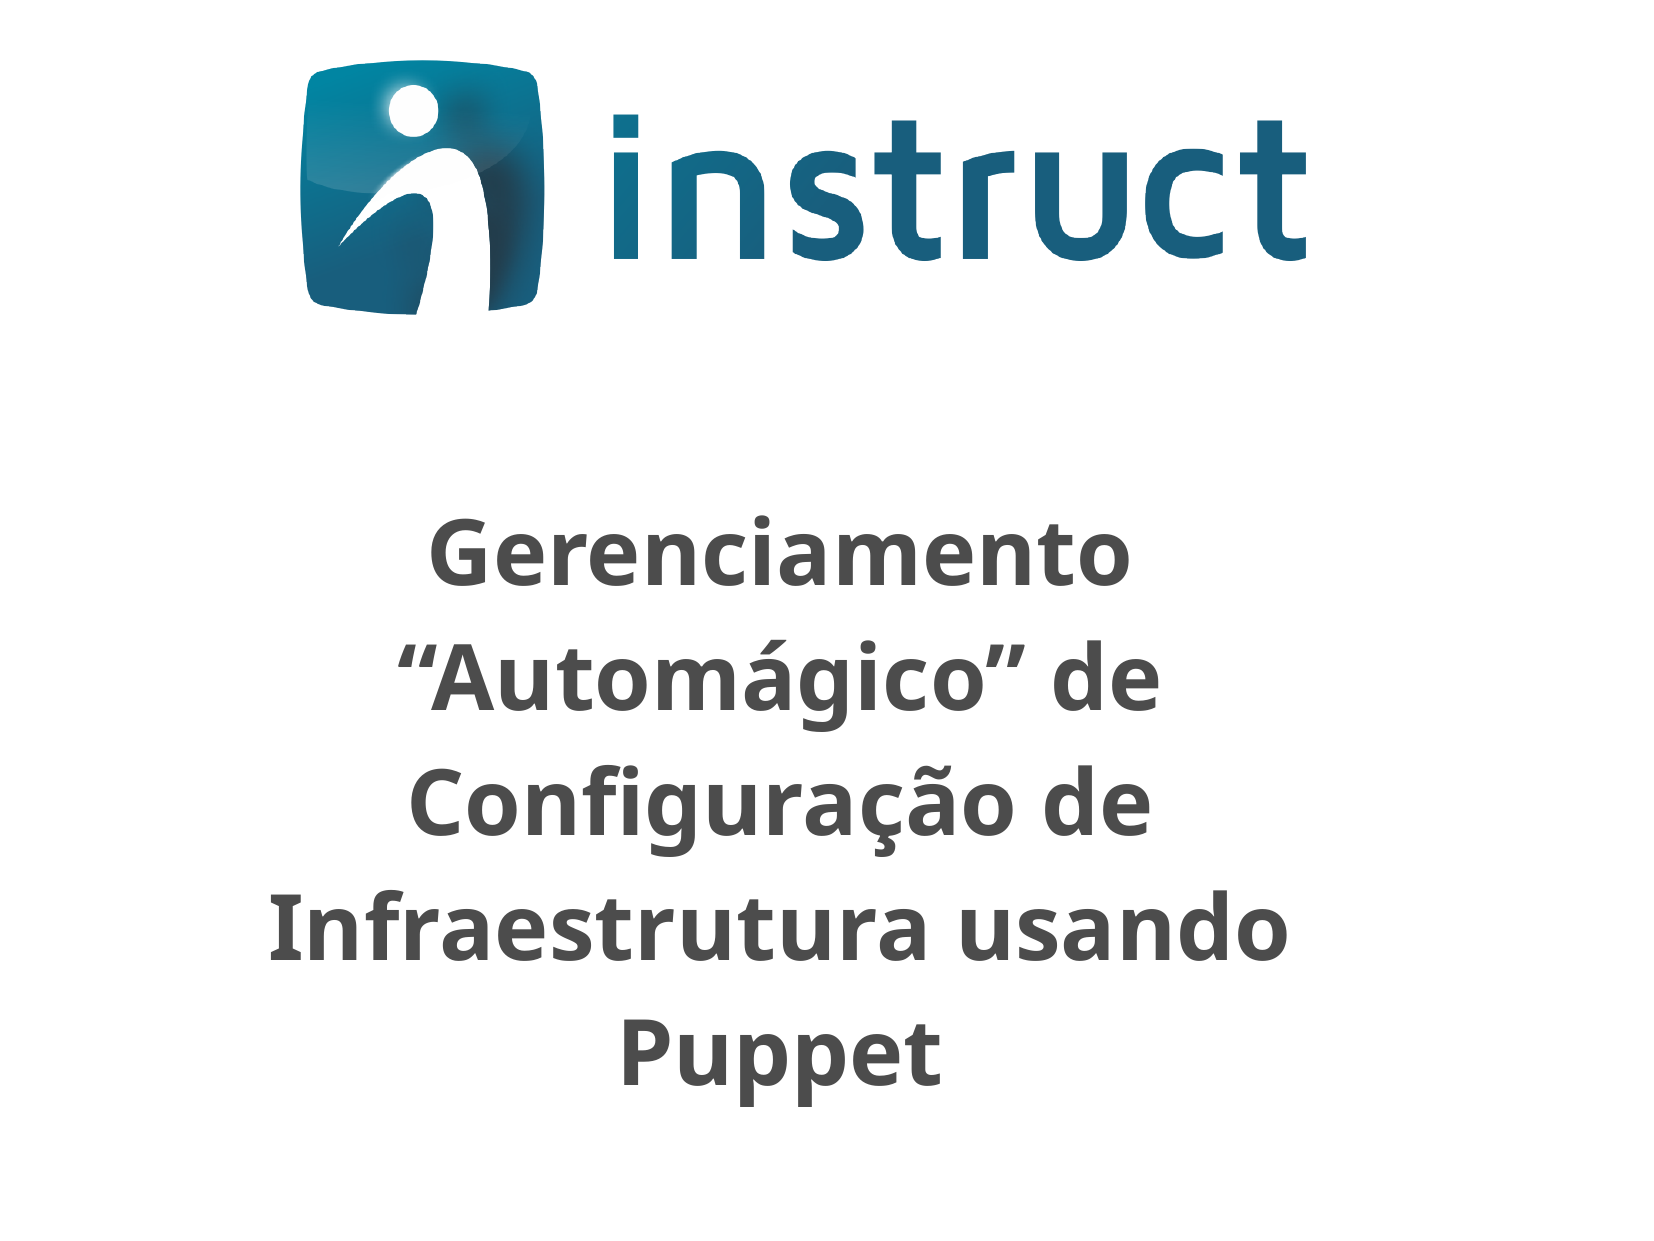

Gerenciamento “Automágico” de Configuração de Infraestrutura usando Puppet
Miguel Di Ciurcio Filho
miguel@instruct.com.br